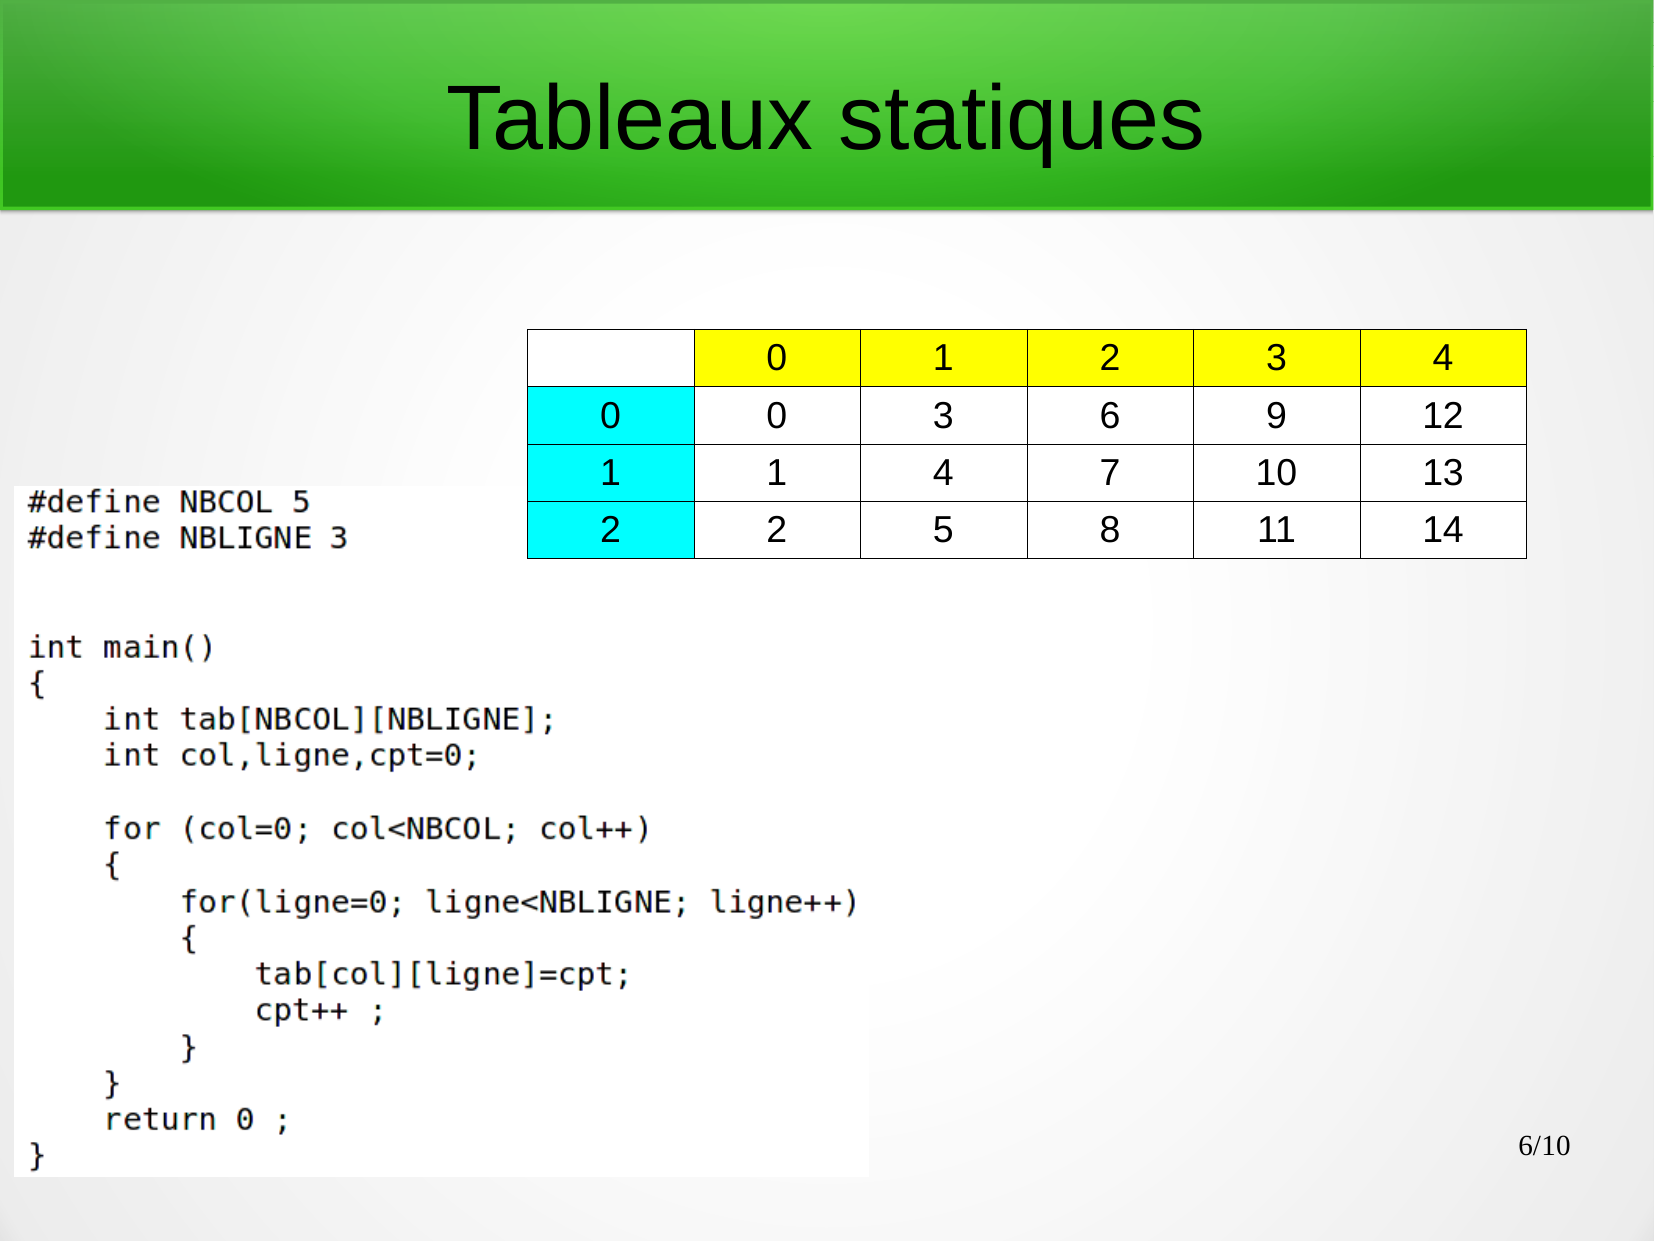

# Tableaux statiques
| | 0 | 1 | 2 | 3 | 4 |
| --- | --- | --- | --- | --- | --- |
| 0 | 0 | 3 | 6 | 9 | 12 |
| 1 | 1 | 4 | 7 | 10 | 13 |
| 2 | 2 | 5 | 8 | 11 | 14 |
6